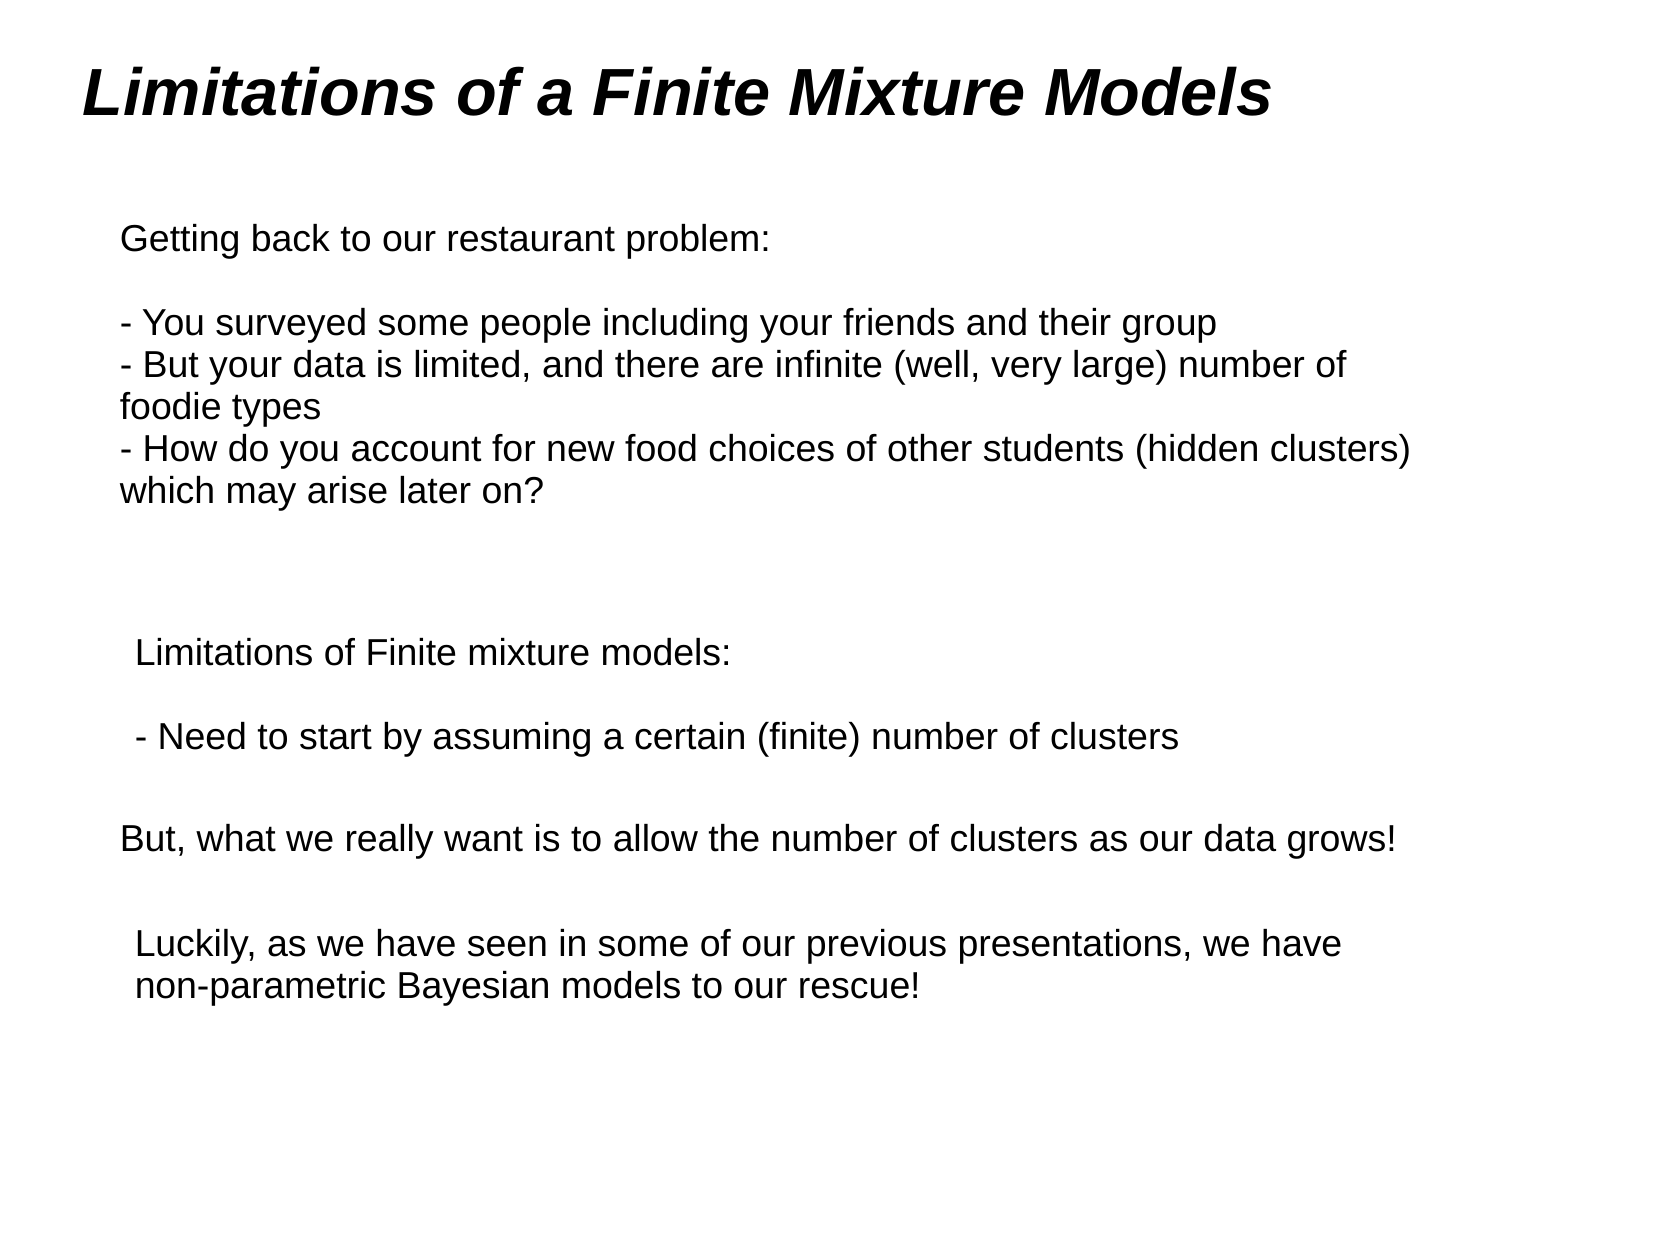

# Limitations of a Finite Mixture Models
Getting back to our restaurant problem:
- You surveyed some people including your friends and their group
- But your data is limited, and there are infinite (well, very large) number of foodie types
- How do you account for new food choices of other students (hidden clusters) which may arise later on?
Limitations of Finite mixture models:
- Need to start by assuming a certain (finite) number of clusters
But, what we really want is to allow the number of clusters as our data grows!
Luckily, as we have seen in some of our previous presentations, we have non-parametric Bayesian models to our rescue!